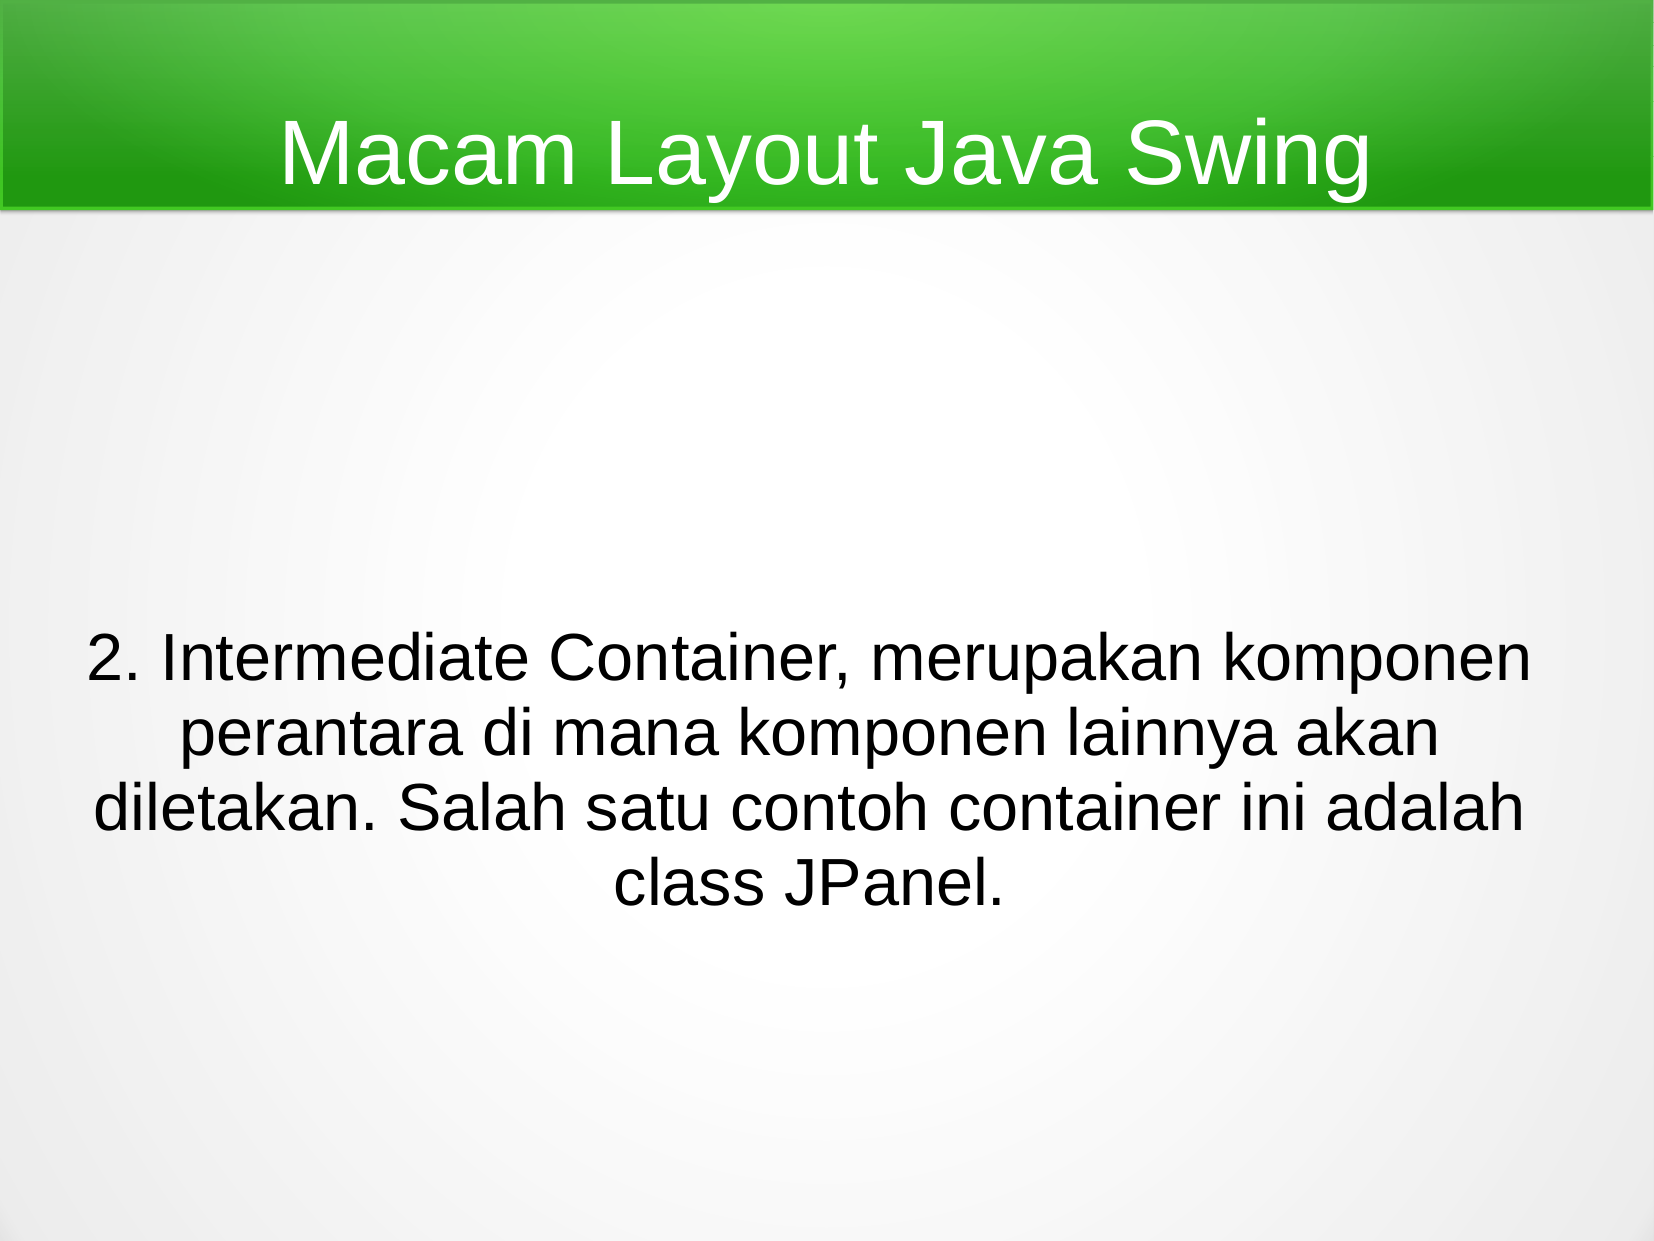

# Macam Layout Java Swing
2. Intermediate Container, merupakan komponen perantara di mana komponen lainnya akan diletakan. Salah satu contoh container ini adalah class JPanel.